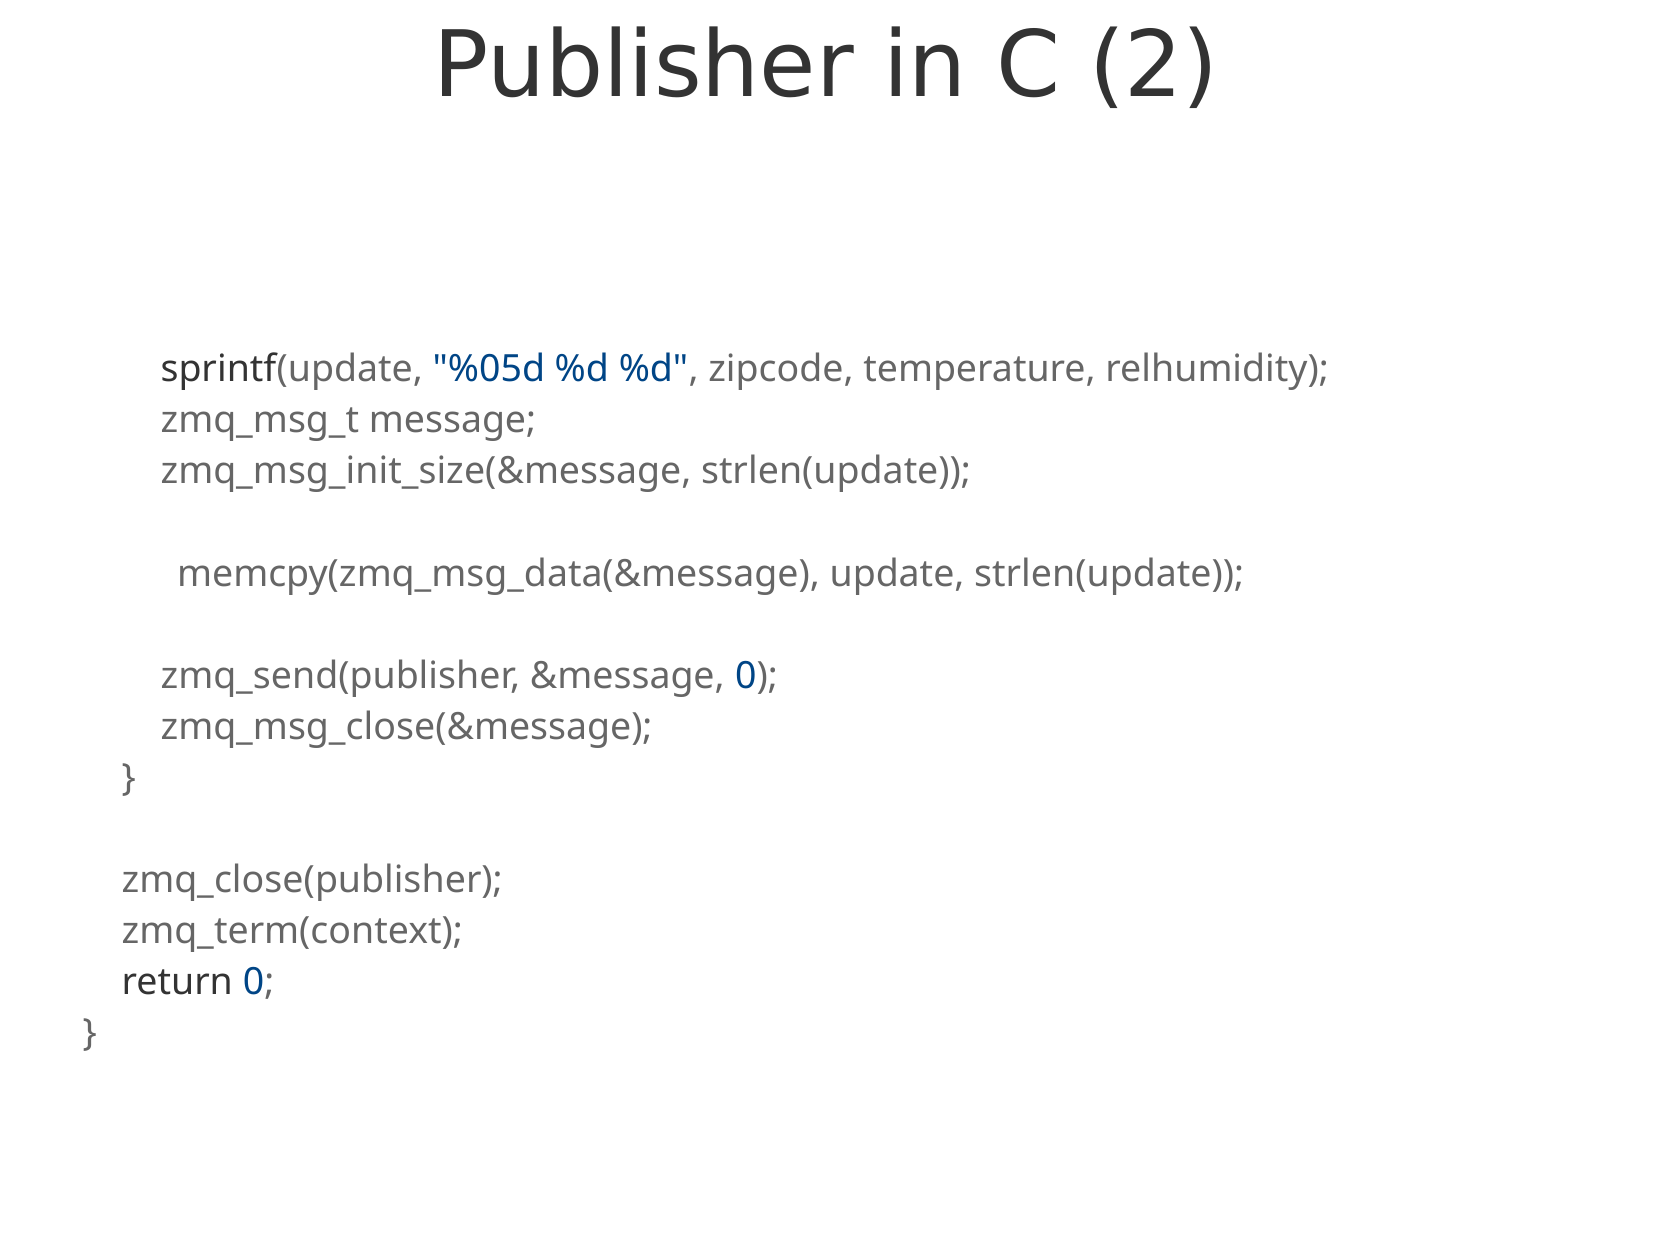

# Publisher in C (2)
 sprintf(update, "%05d %d %d", zipcode, temperature, relhumidity);
 zmq_msg_t message;
 zmq_msg_init_size(&message, strlen(update));
	 memcpy(zmq_msg_data(&message), update, strlen(update));
 zmq_send(publisher, &message, 0);
 zmq_msg_close(&message);
 }
 zmq_close(publisher);
 zmq_term(context);
 return 0;
}